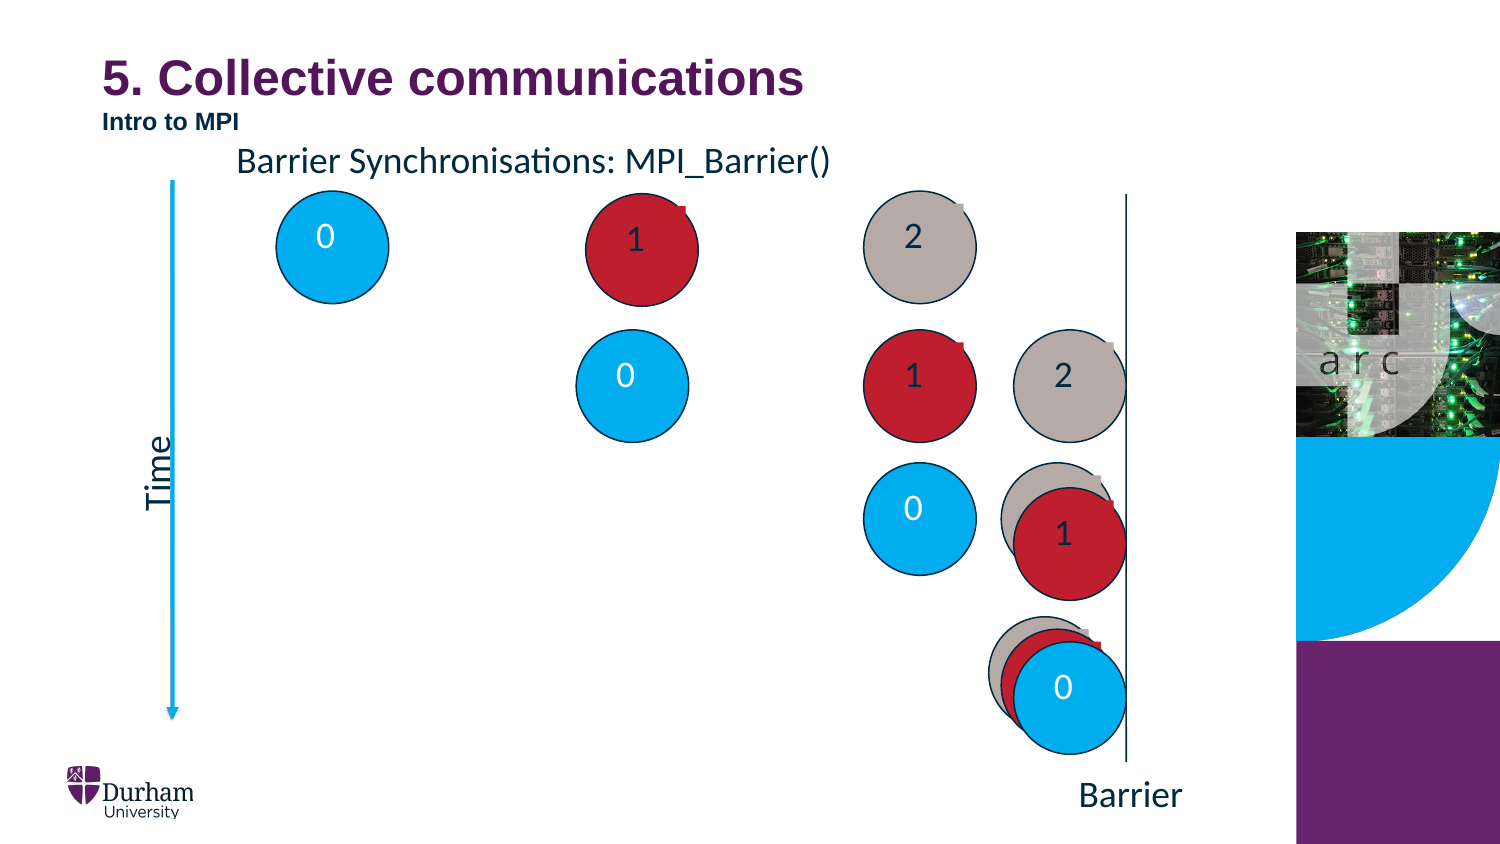

# 5. Collective communications Intro to MPI
Barrier Synchronisations: MPI_Barrier()
0
2
1
0
1
2
Time
0
2
1
2
1
0
Barrier